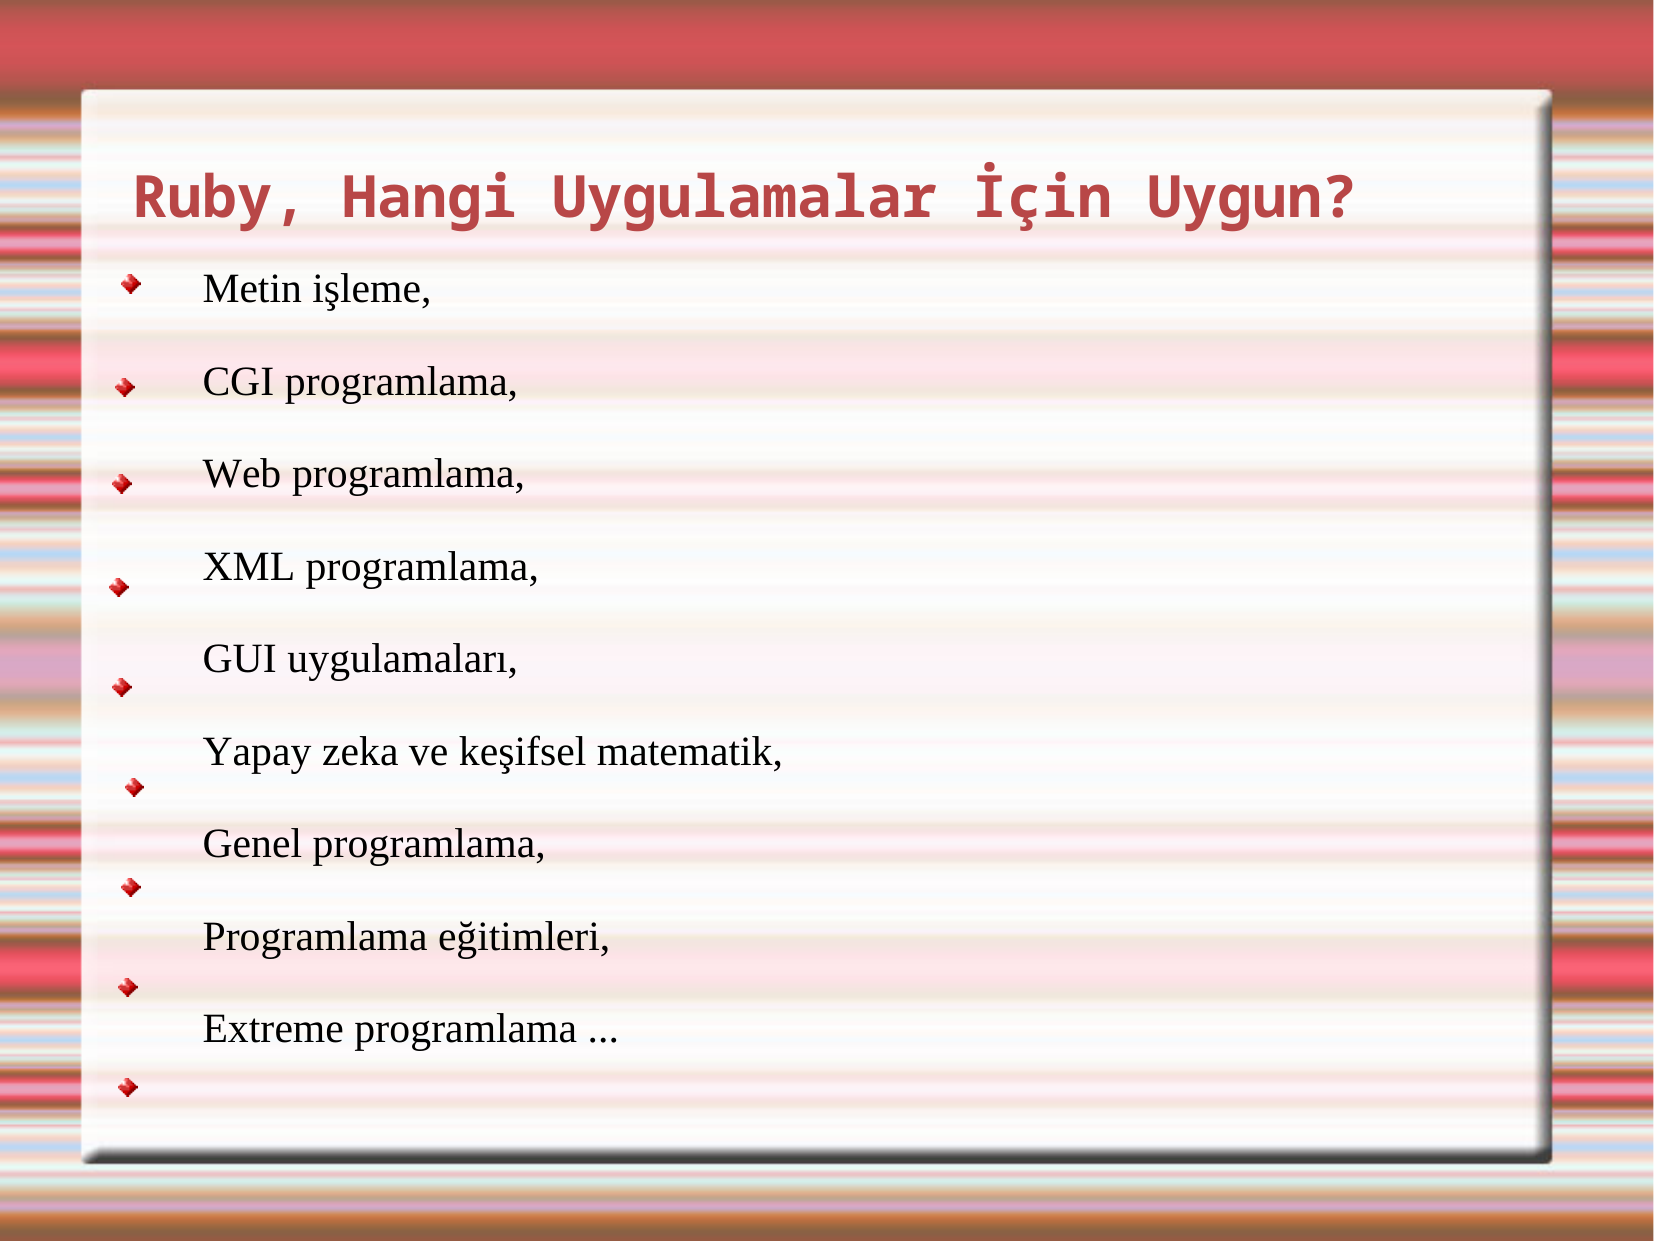

Ruby, Hangi Uygulamalar İçin Uygun?
 Metin işleme,
 CGI programlama,
 Web programlama,
 XML programlama,
 GUI uygulamaları,
 Yapay zeka ve keşifsel matematik,
 Genel programlama,
 Programlama eğitimleri,
 Extreme programlama ...